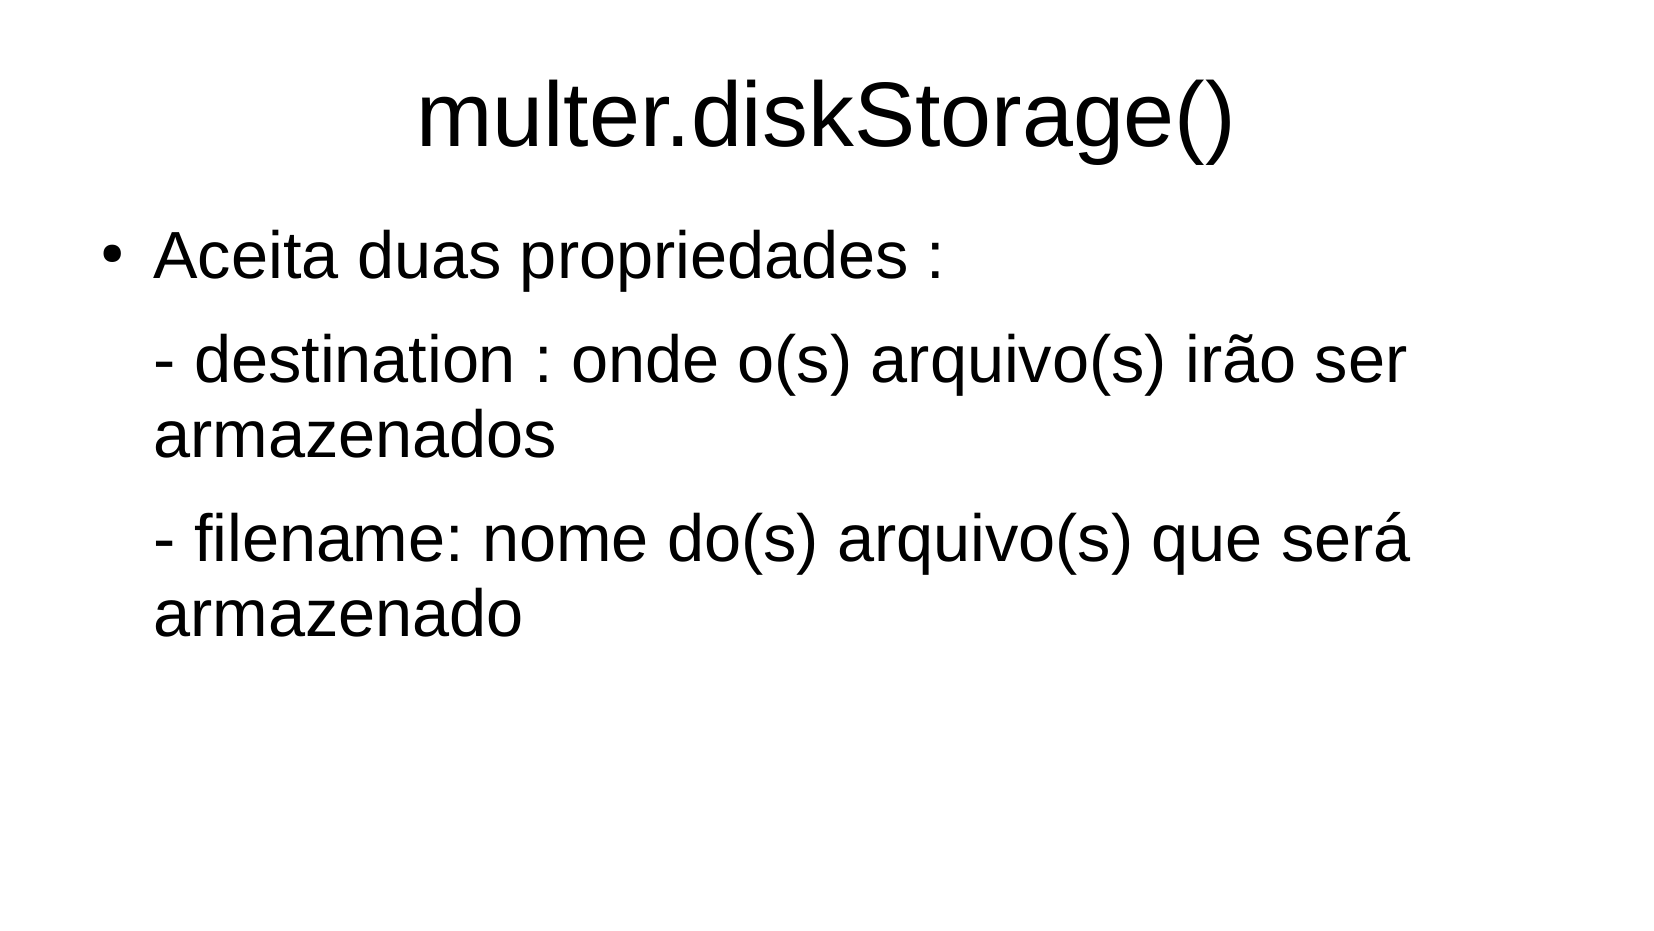

# multer.diskStorage()
Aceita duas propriedades :
- destination : onde o(s) arquivo(s) irão ser armazenados
- filename: nome do(s) arquivo(s) que será armazenado